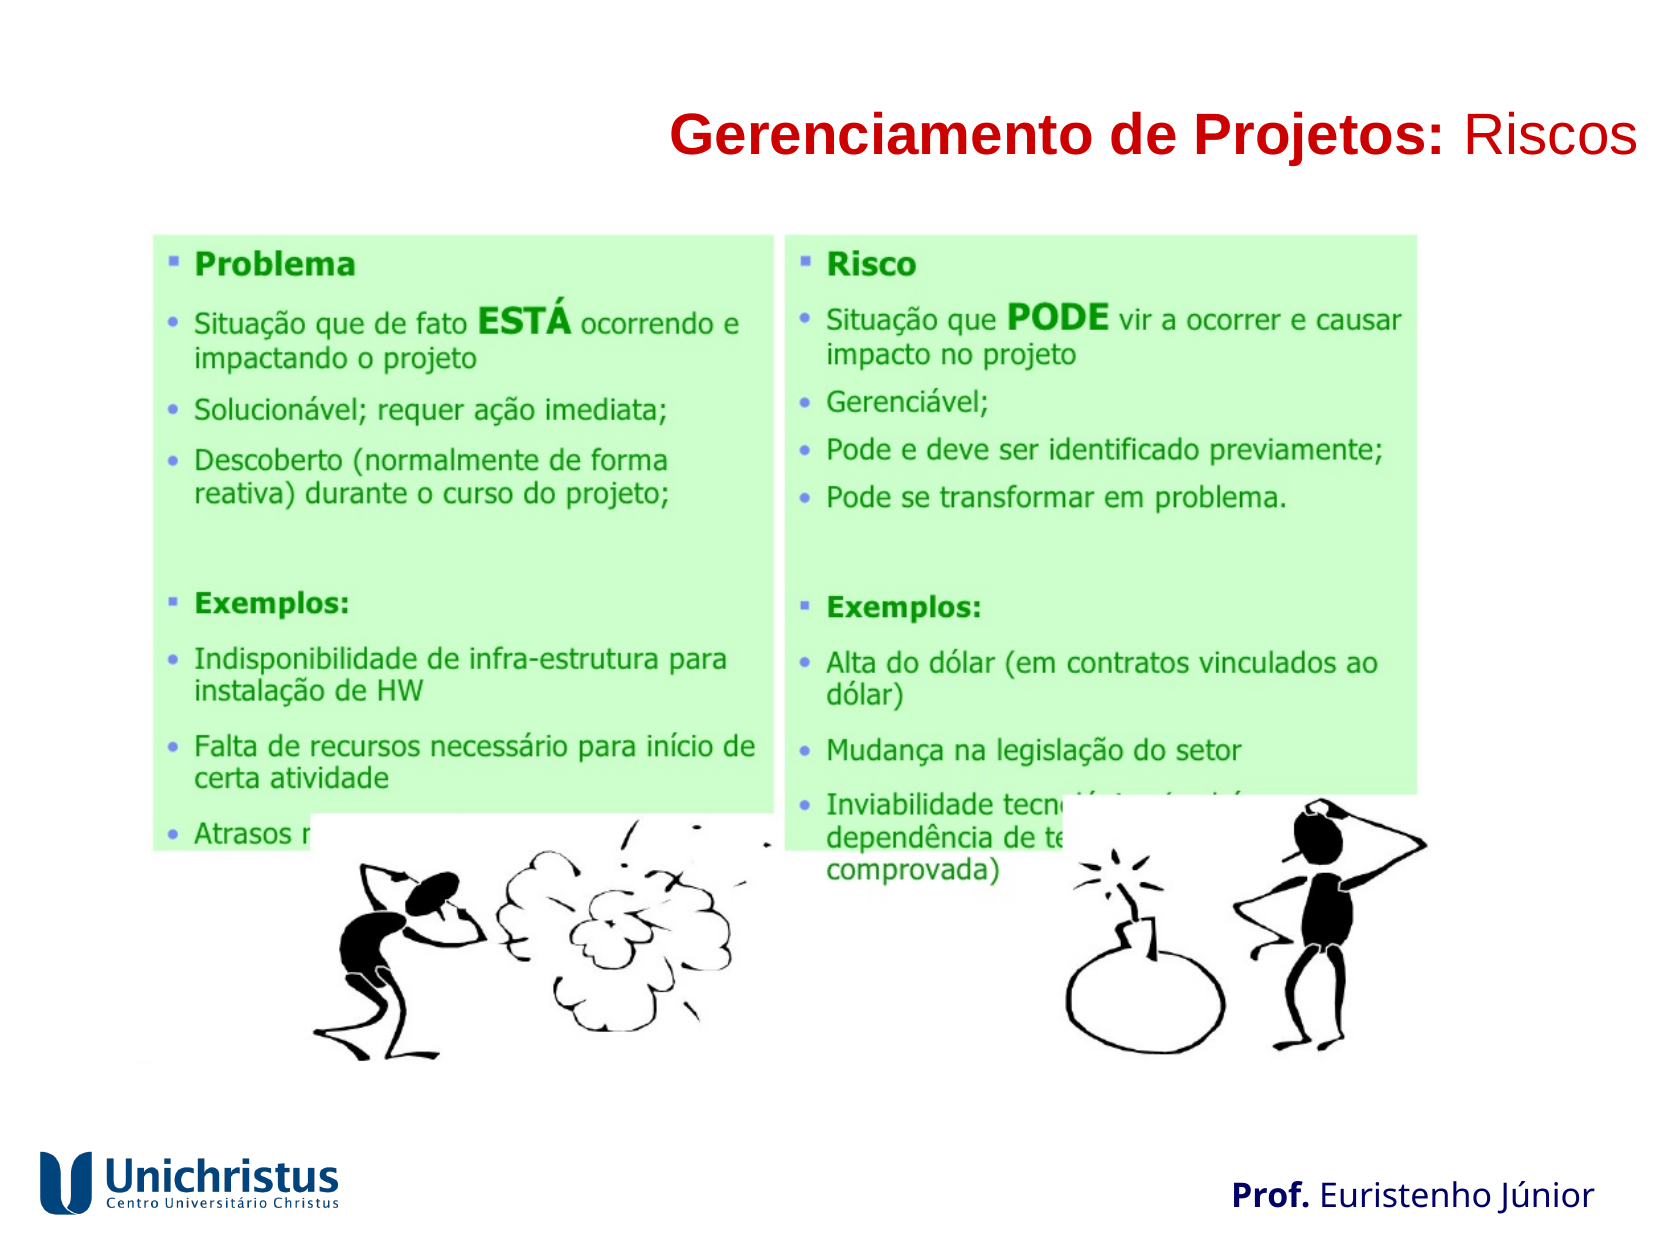

Gerenciamento de Projetos: Riscos
Prof. Euristenho Júnior